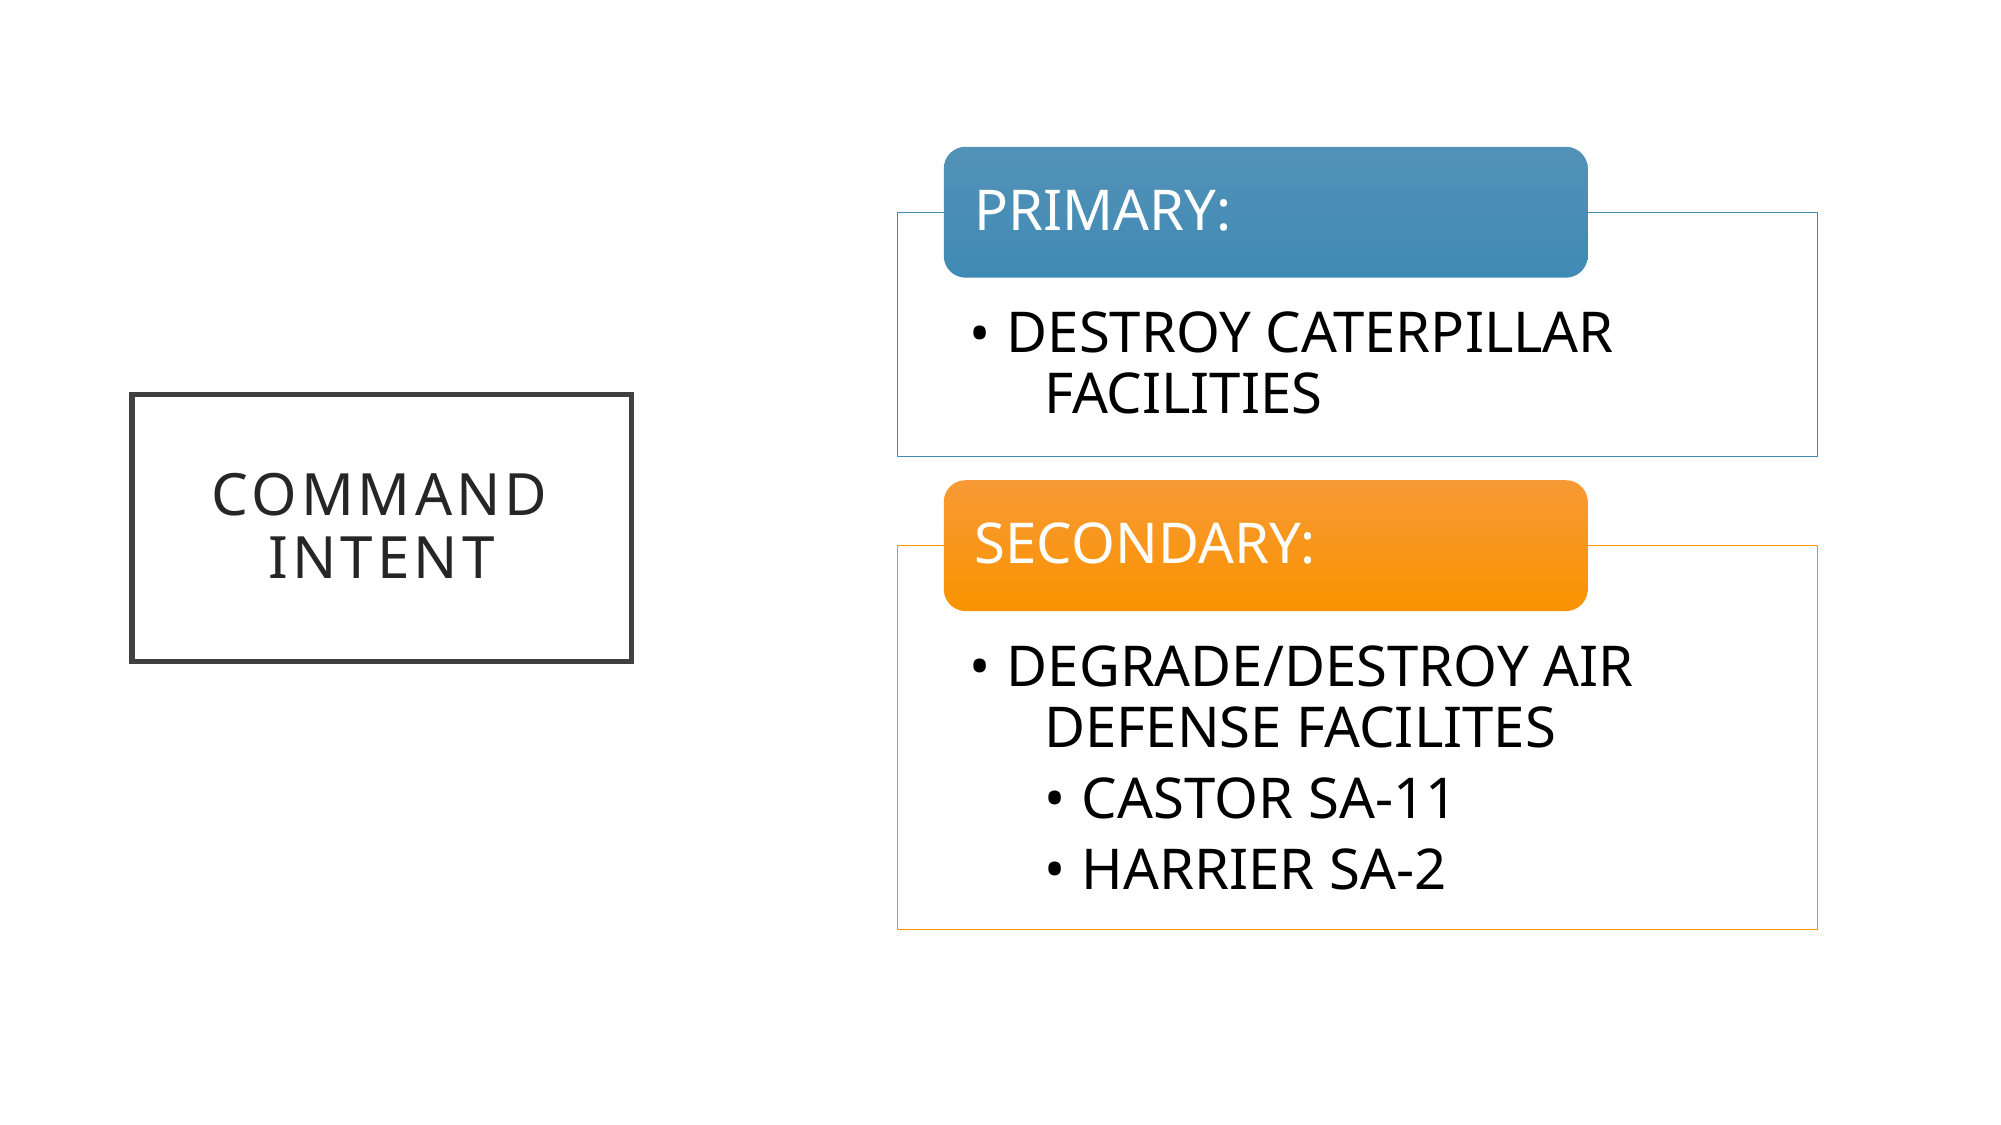

PRIMARY:
DESTROY CATERPILLAR FACILITIES
SECONDARY:
DEGRADE/DESTROY AIR DEFENSE FACILITES
CASTOR SA-11
HARRIER SA-2
# COMMAND INTENT